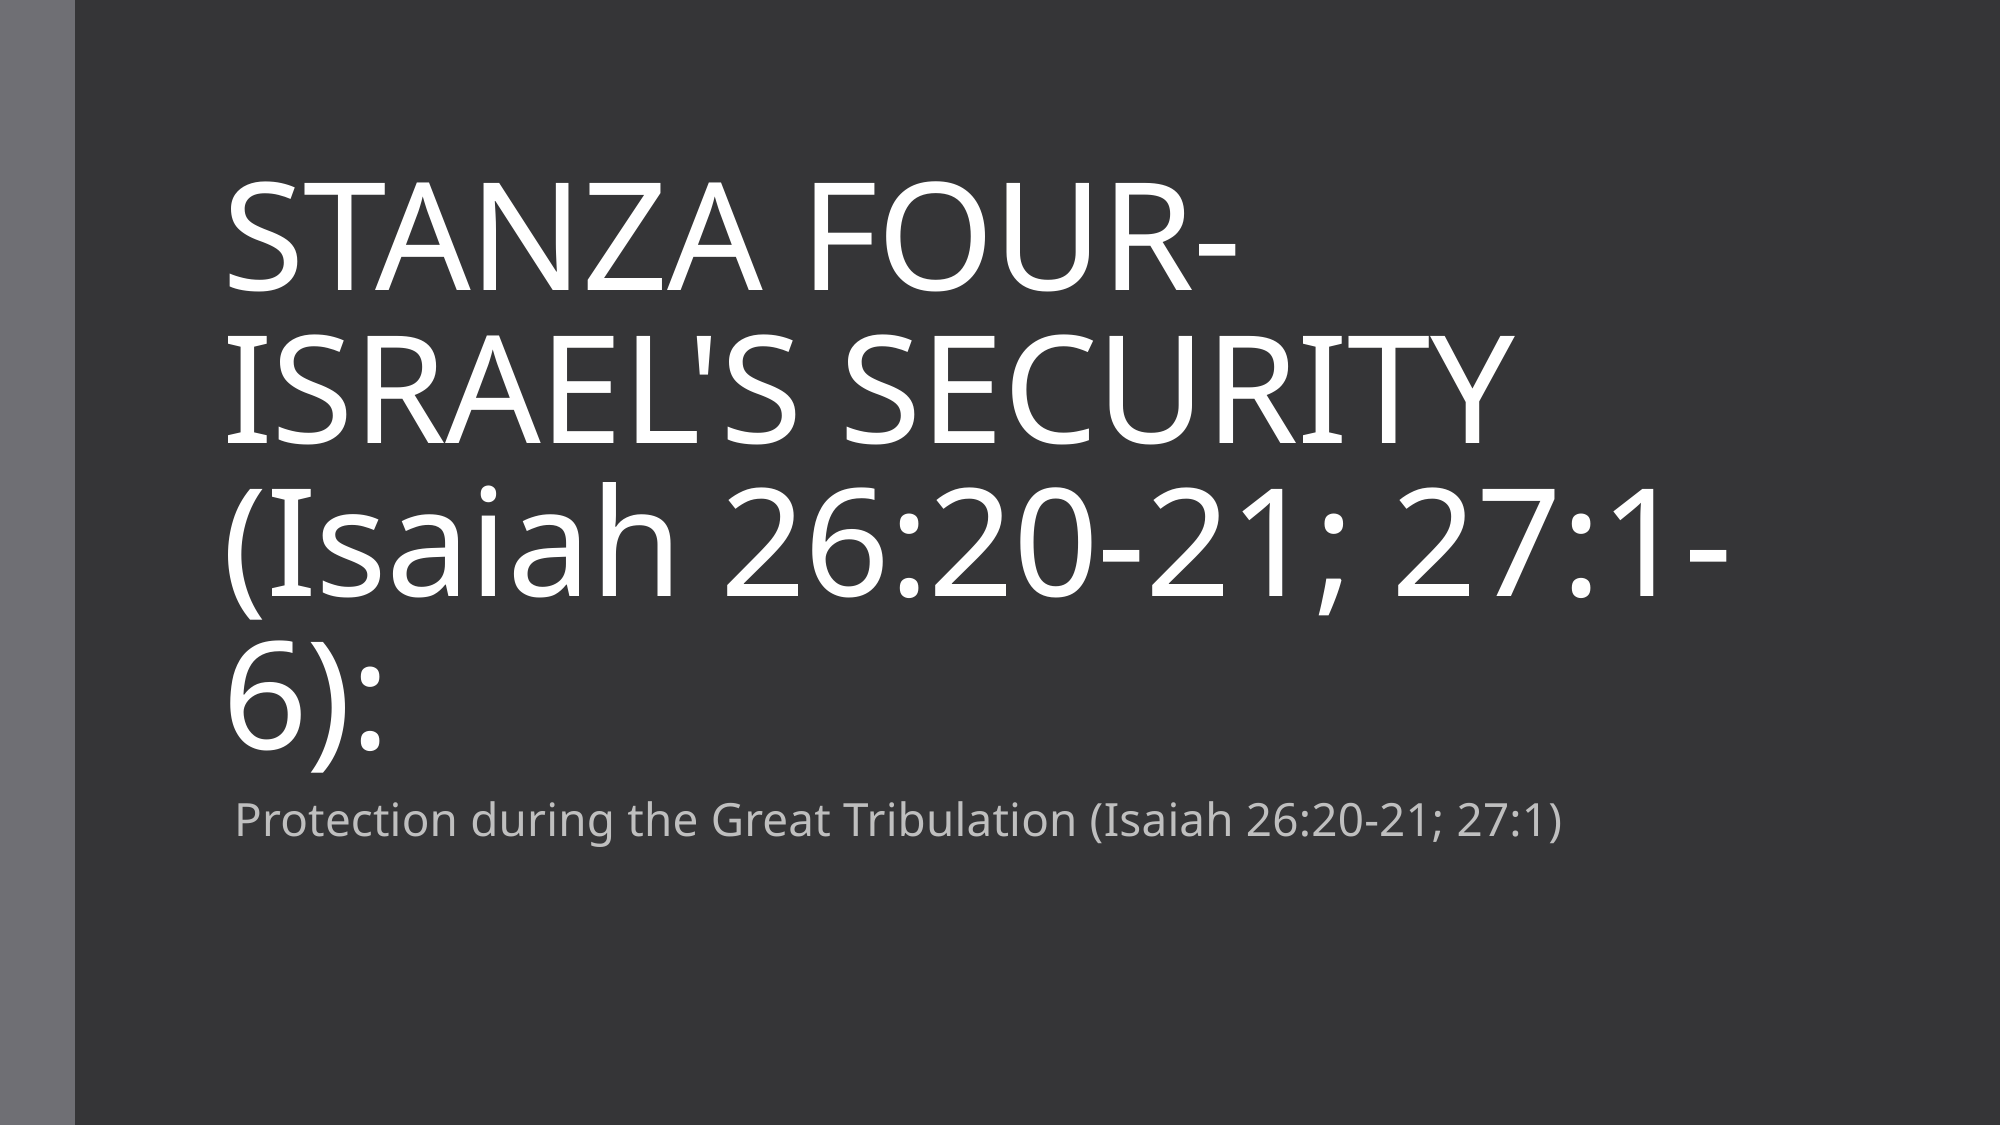

# STANZA FOUR-ISRAEL'S SECURITY (Isaiah 26:20-21; 27:1-6):
 Protection during the Great Tribulation (Isaiah 26:20-21; 27:1)